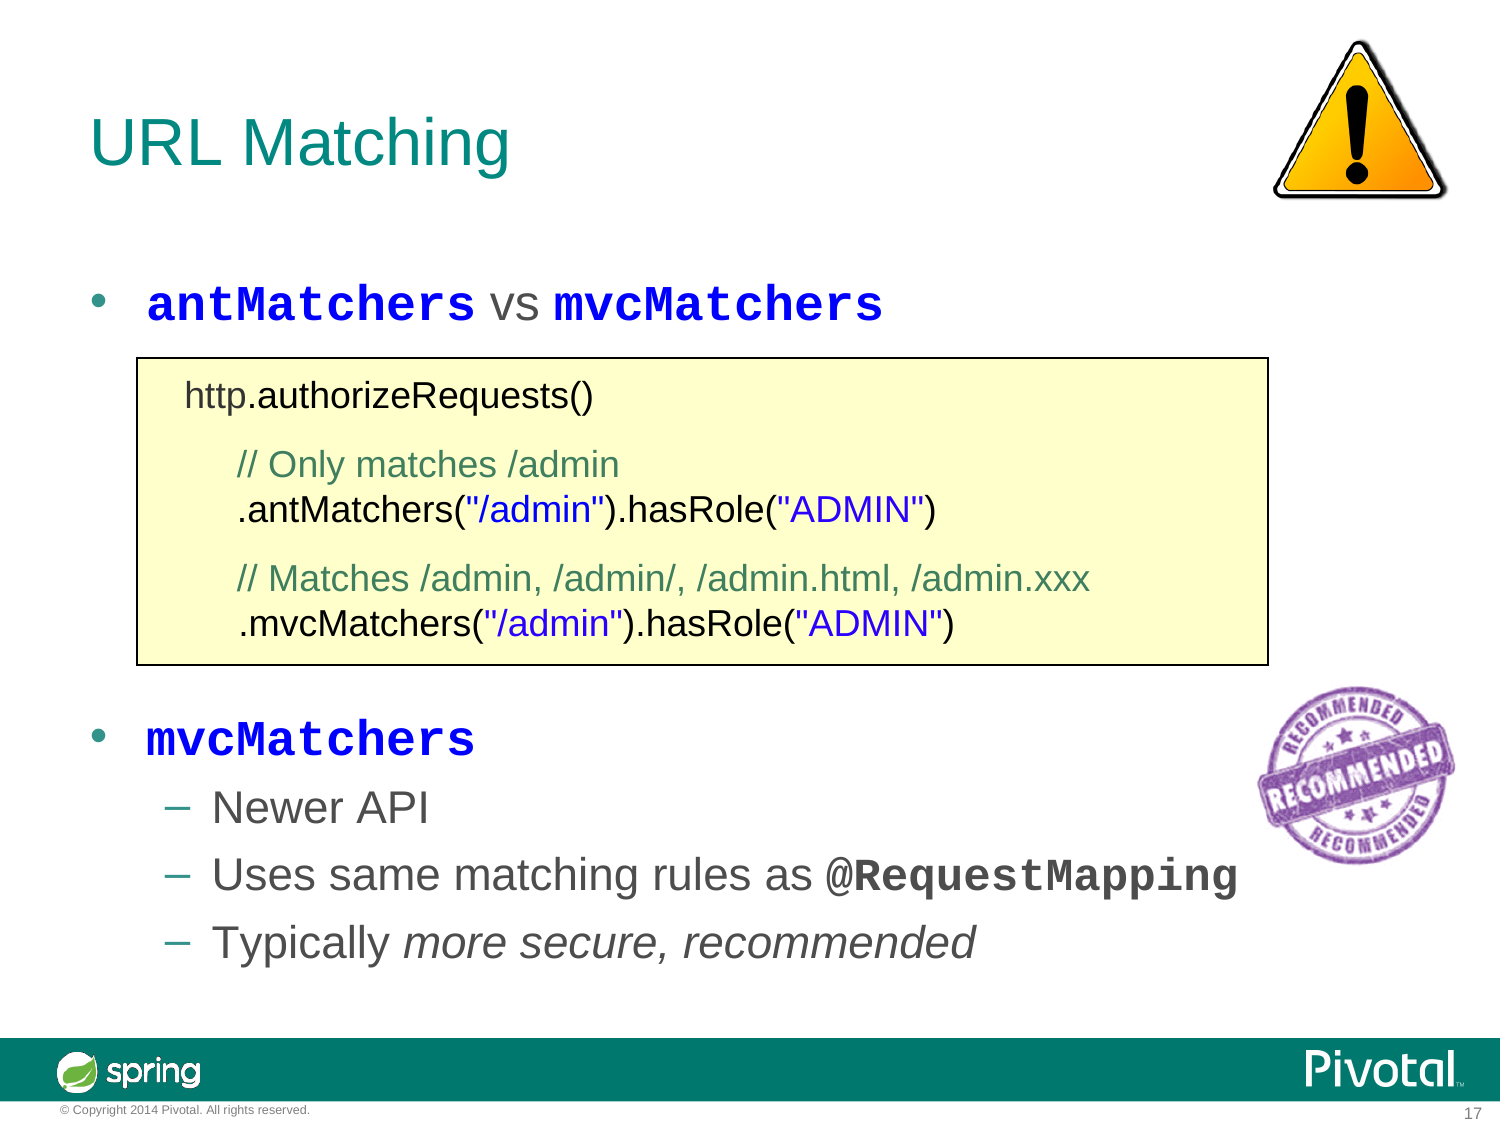

# URL Matching
antMatchers vs mvcMatchers
mvcMatchers
Newer API
Uses same matching rules as @RequestMapping
Typically more secure, recommended
 http.authorizeRequests()
 // Only matches /admin
       .antMatchers("/admin").hasRole("ADMIN")
 // Matches /admin, /admin/, /admin.html, /admin.xxx
	.mvcMatchers("/admin").hasRole("ADMIN")